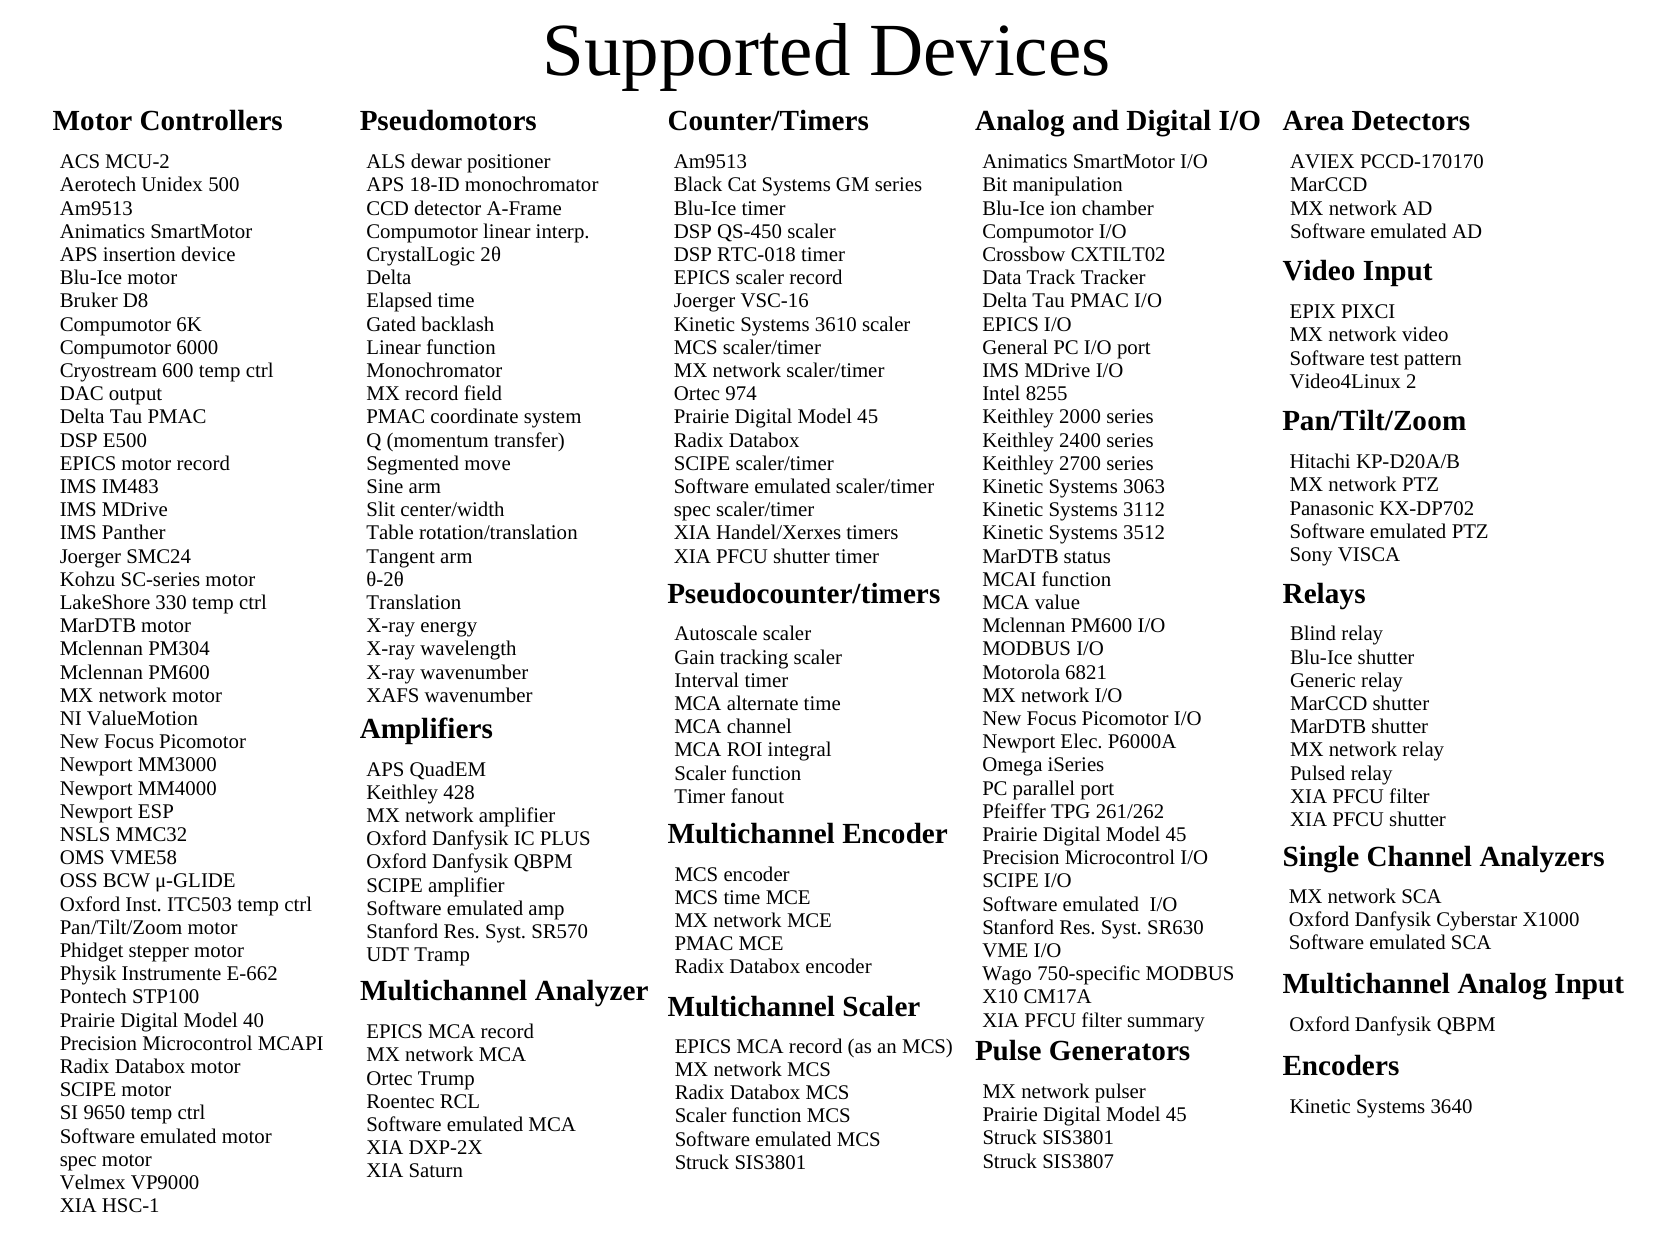

Supported Devices
Motor Controllers
Pseudomotors
Counter/Timers
Analog and Digital I/O
Area Detectors
ACS MCU-2
Aerotech Unidex 500
Am9513
Animatics SmartMotor
APS insertion device
Blu-Ice motor
Bruker D8
Compumotor 6K
Compumotor 6000
Cryostream 600 temp ctrl
DAC output
Delta Tau PMAC
DSP E500
EPICS motor record
IMS IM483
IMS MDrive
IMS Panther
Joerger SMC24
Kohzu SC-series motor
LakeShore 330 temp ctrl
MarDTB motor
Mclennan PM304
Mclennan PM600
MX network motor
NI ValueMotion
New Focus Picomotor
Newport MM3000
Newport MM4000
Newport ESP
NSLS MMC32
OMS VME58
OSS BCW μ-GLIDE
Oxford Inst. ITC503 temp ctrl
Pan/Tilt/Zoom motor
Phidget stepper motor
Physik Instrumente E-662
Pontech STP100
Prairie Digital Model 40
Precision Microcontrol MCAPI
Radix Databox motor
SCIPE motor
SI 9650 temp ctrl
Software emulated motor
spec motor
Velmex VP9000
XIA HSC-1
ALS dewar positioner
APS 18-ID monochromator
CCD detector A-Frame
Compumotor linear interp.
CrystalLogic 2θ
Delta
Elapsed time
Gated backlash
Linear function
Monochromator
MX record field
PMAC coordinate system
Q (momentum transfer)
Segmented move
Sine arm
Slit center/width
Table rotation/translation
Tangent arm
θ-2θ
Translation
X-ray energy
X-ray wavelength
X-ray wavenumber
XAFS wavenumber
Am9513
Black Cat Systems GM series
Blu-Ice timer
DSP QS-450 scaler
DSP RTC-018 timer
EPICS scaler record
Joerger VSC-16
Kinetic Systems 3610 scaler
MCS scaler/timer
MX network scaler/timer
Ortec 974
Prairie Digital Model 45
Radix Databox
SCIPE scaler/timer
Software emulated scaler/timer
spec scaler/timer
XIA Handel/Xerxes timers
XIA PFCU shutter timer
Animatics SmartMotor I/O
Bit manipulation
Blu-Ice ion chamber
Compumotor I/O
Crossbow CXTILT02
Data Track Tracker
Delta Tau PMAC I/O
EPICS I/O
General PC I/O port
IMS MDrive I/O
Intel 8255
Keithley 2000 series
Keithley 2400 series
Keithley 2700 series
Kinetic Systems 3063
Kinetic Systems 3112
Kinetic Systems 3512
MarDTB status
MCAI function
MCA value
Mclennan PM600 I/O
MODBUS I/O
Motorola 6821
MX network I/O
New Focus Picomotor I/O
Newport Elec. P6000A
Omega iSeries
PC parallel port
Pfeiffer TPG 261/262
Prairie Digital Model 45
Precision Microcontrol I/O
SCIPE I/O
Software emulated I/O
Stanford Res. Syst. SR630
VME I/O
Wago 750-specific MODBUS
X10 CM17A
XIA PFCU filter summary
AVIEX PCCD-170170
MarCCD
MX network AD
Software emulated AD
Video Input
EPIX PIXCI
MX network video
Software test pattern
Video4Linux 2
Pan/Tilt/Zoom
Hitachi KP-D20A/B
MX network PTZ
Panasonic KX-DP702
Software emulated PTZ
Sony VISCA
Pseudocounter/timers
Relays
Autoscale scaler
Gain tracking scaler
Interval timer
MCA alternate time
MCA channel
MCA ROI integral
Scaler function
Timer fanout
Blind relay
Blu-Ice shutter
Generic relay
MarCCD shutter
MarDTB shutter
MX network relay
Pulsed relay
XIA PFCU filter
XIA PFCU shutter
Amplifiers
APS QuadEM
Keithley 428
MX network amplifier
Oxford Danfysik IC PLUS
Oxford Danfysik QBPM
SCIPE amplifier
Software emulated amp
Stanford Res. Syst. SR570
UDT Tramp
Multichannel Encoder
Single Channel Analyzers
MCS encoder
MCS time MCE
MX network MCE
PMAC MCE
Radix Databox encoder
MX network SCA
Oxford Danfysik Cyberstar X1000
Software emulated SCA
Multichannel Analog Input
Multichannel Analyzer
Multichannel Scaler
Oxford Danfysik QBPM
EPICS MCA record
MX network MCA
Ortec Trump
Roentec RCL
Software emulated MCA
XIA DXP-2X
XIA Saturn
EPICS MCA record (as an MCS)
MX network MCS
Radix Databox MCS
Scaler function MCS
Software emulated MCS
Struck SIS3801
Pulse Generators
Encoders
MX network pulser
Prairie Digital Model 45
Struck SIS3801
Struck SIS3807
Kinetic Systems 3640